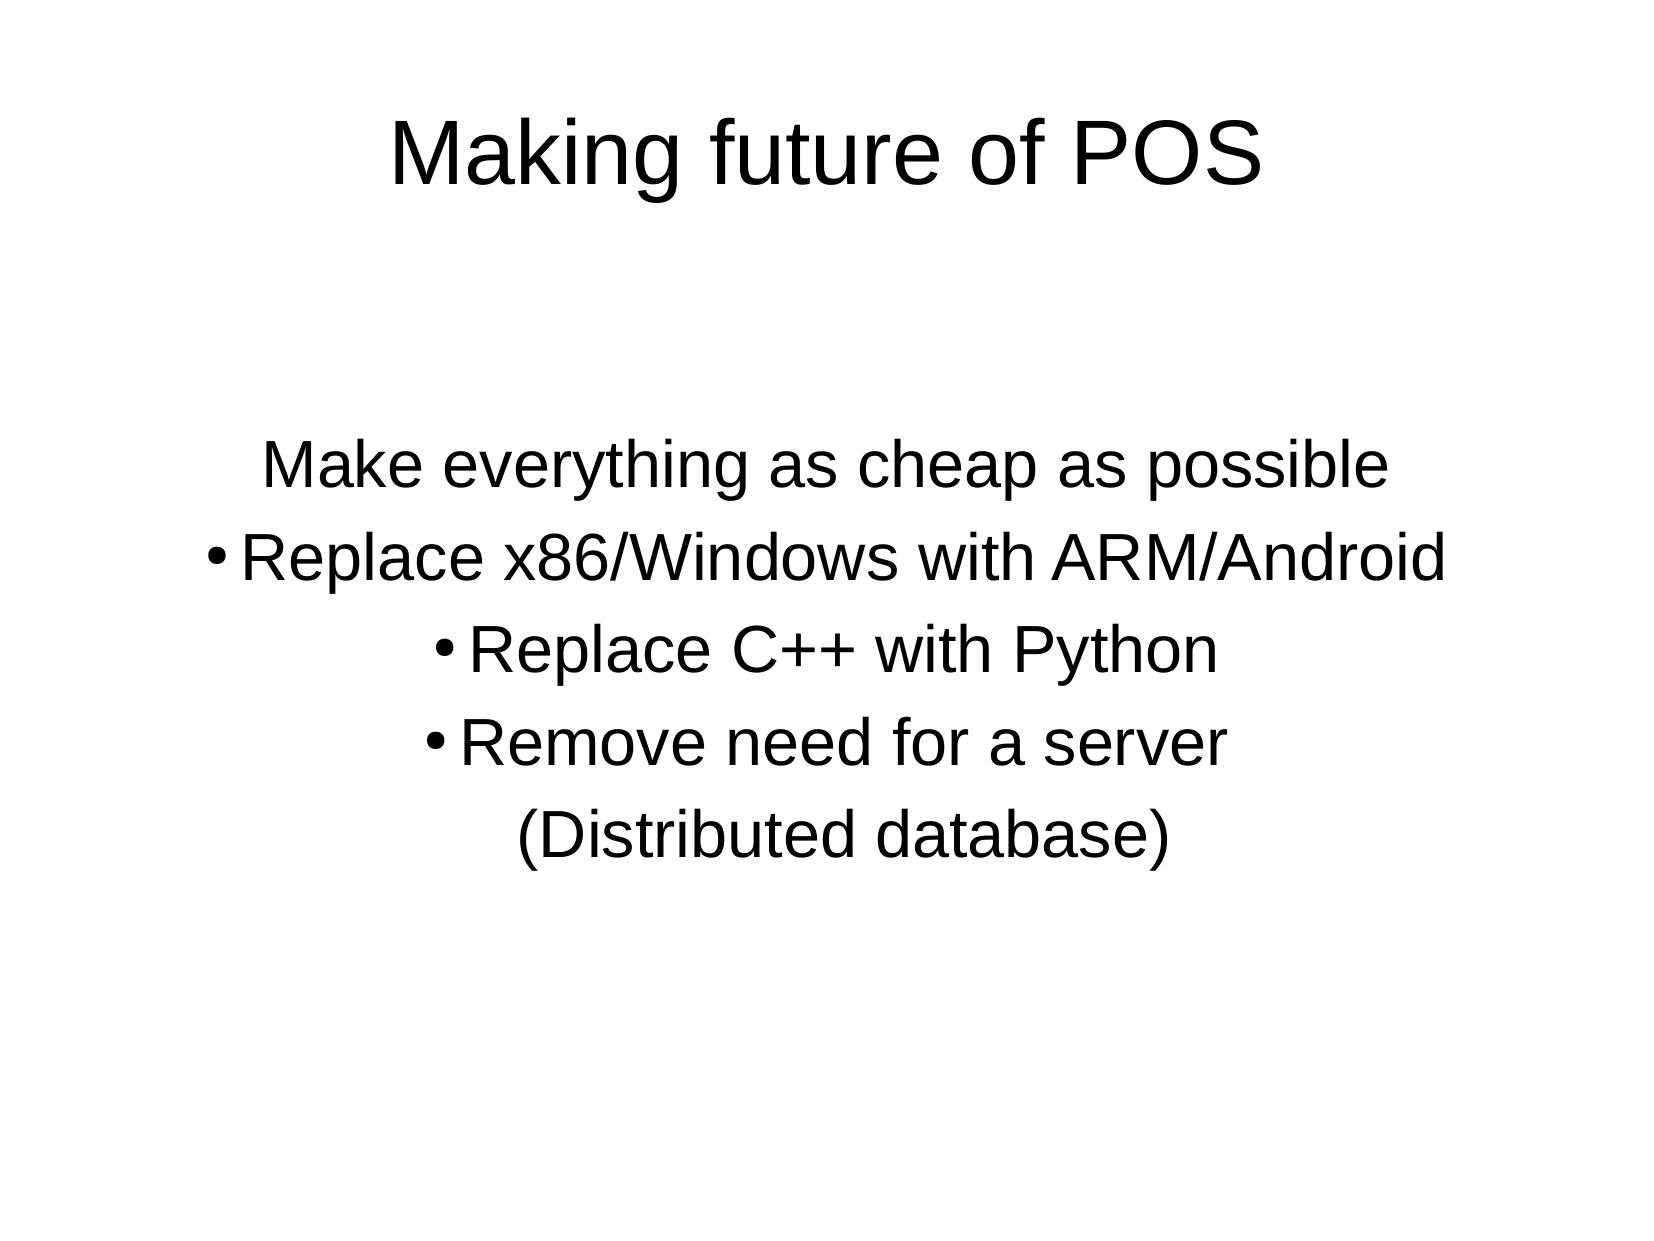

# Making future of POS
Make everything as cheap as possible
Replace x86/Windows with ARM/Android
Replace C++ with Python
Remove need for a server
(Distributed database)